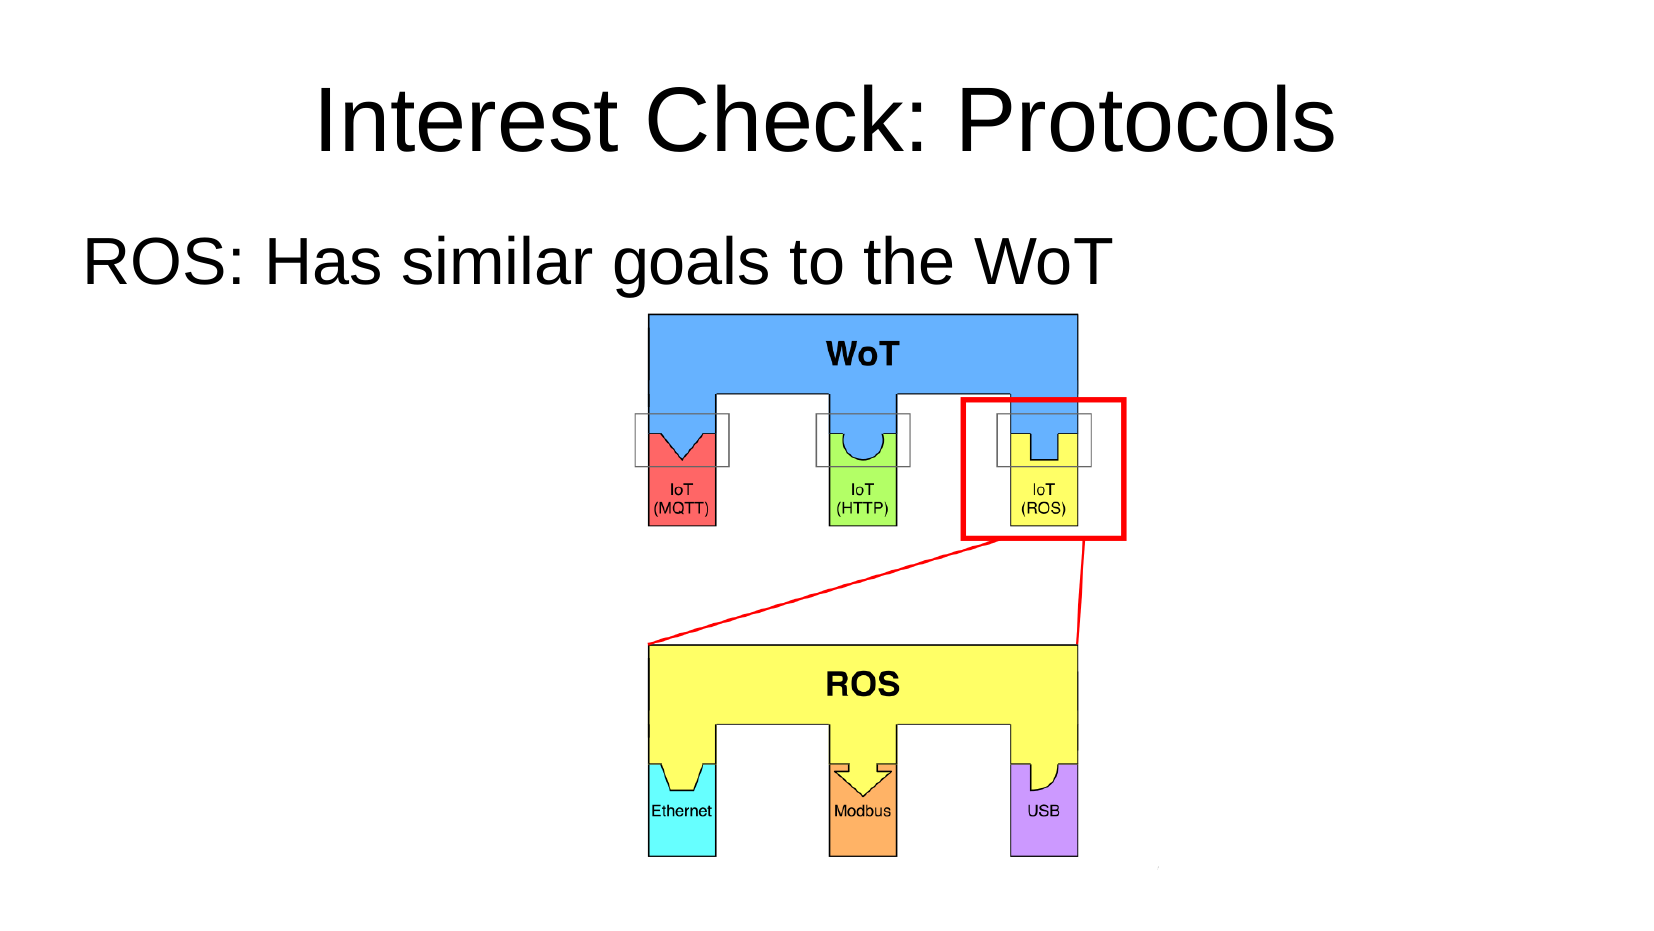

Interest Check: Protocols
ROS: Has similar goals to the WoT